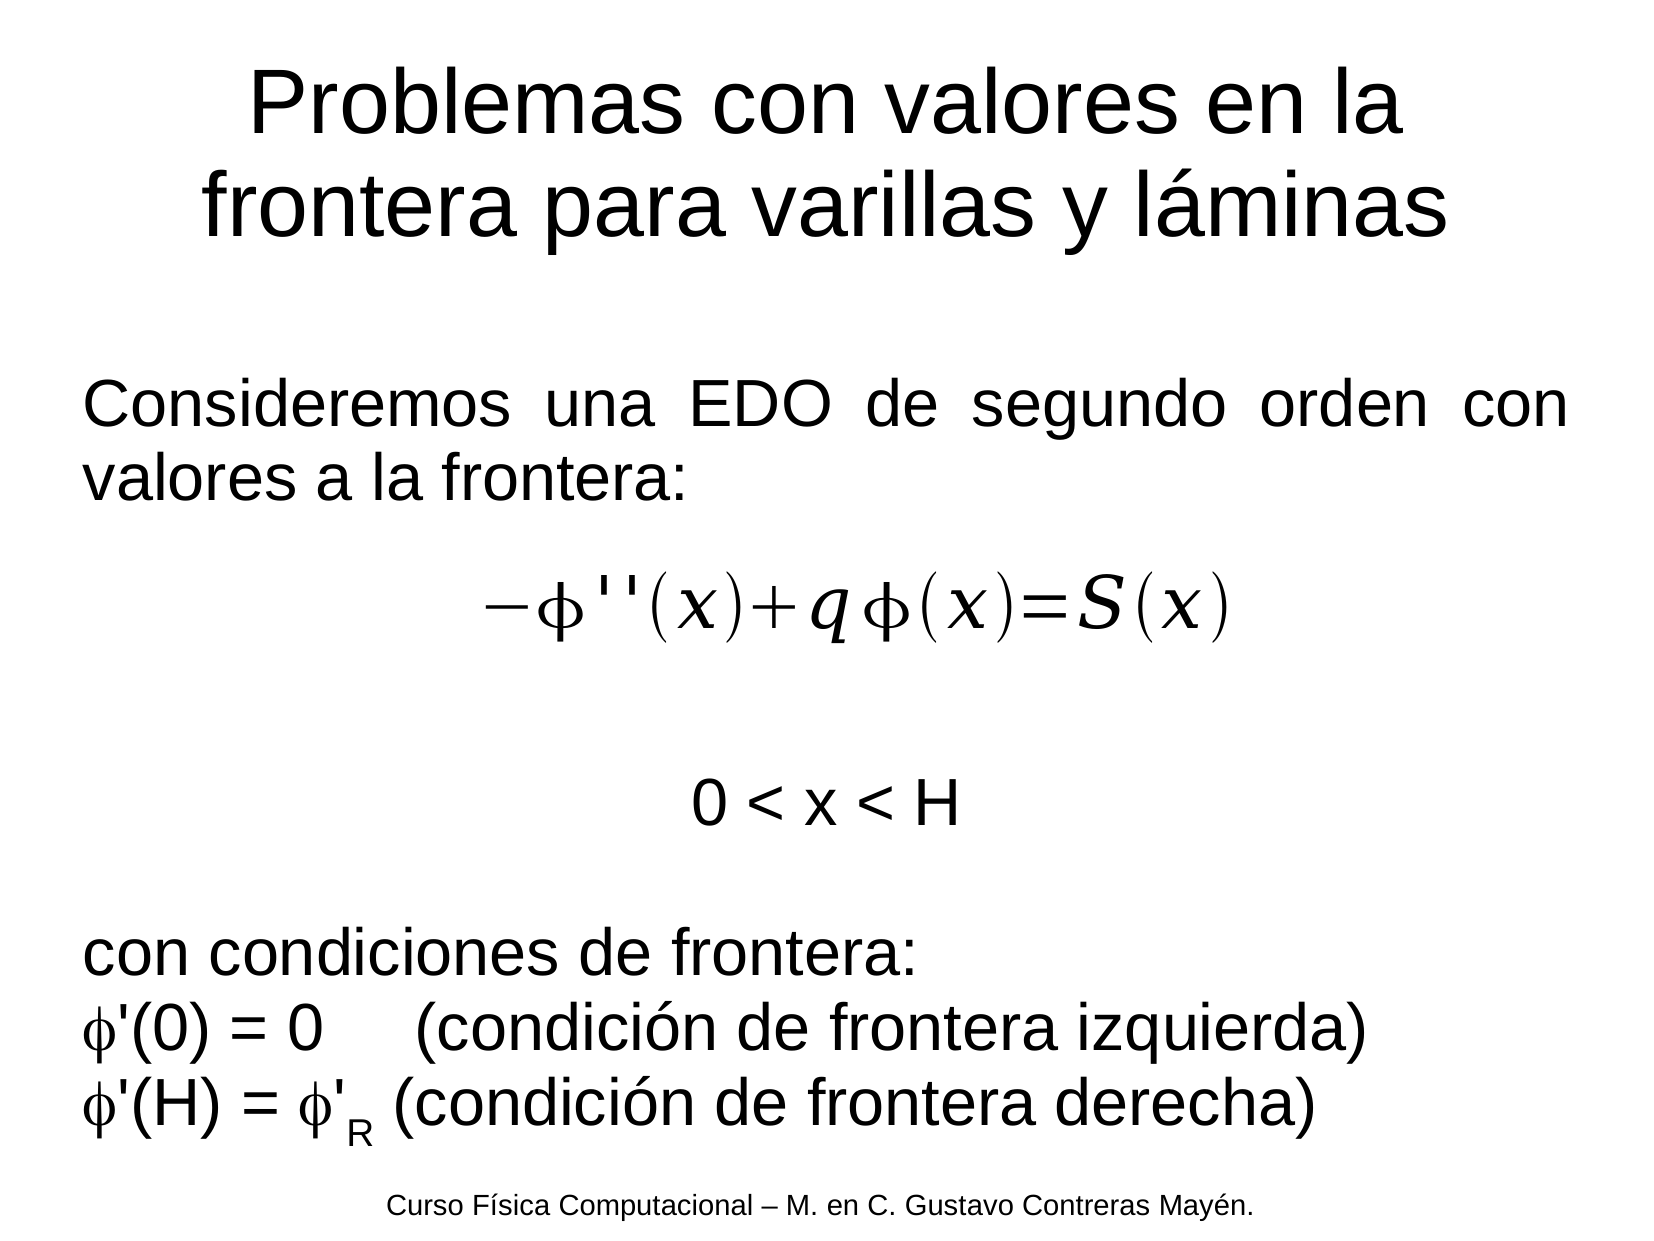

# Problemas con valores en la frontera para varillas y láminas
Consideremos una EDO de segundo orden con valores a la frontera:
0 < x < H
con condiciones de frontera:
f'(0) = 0 	 (condición de frontera izquierda)
f'(H) = f'R (condición de frontera derecha)